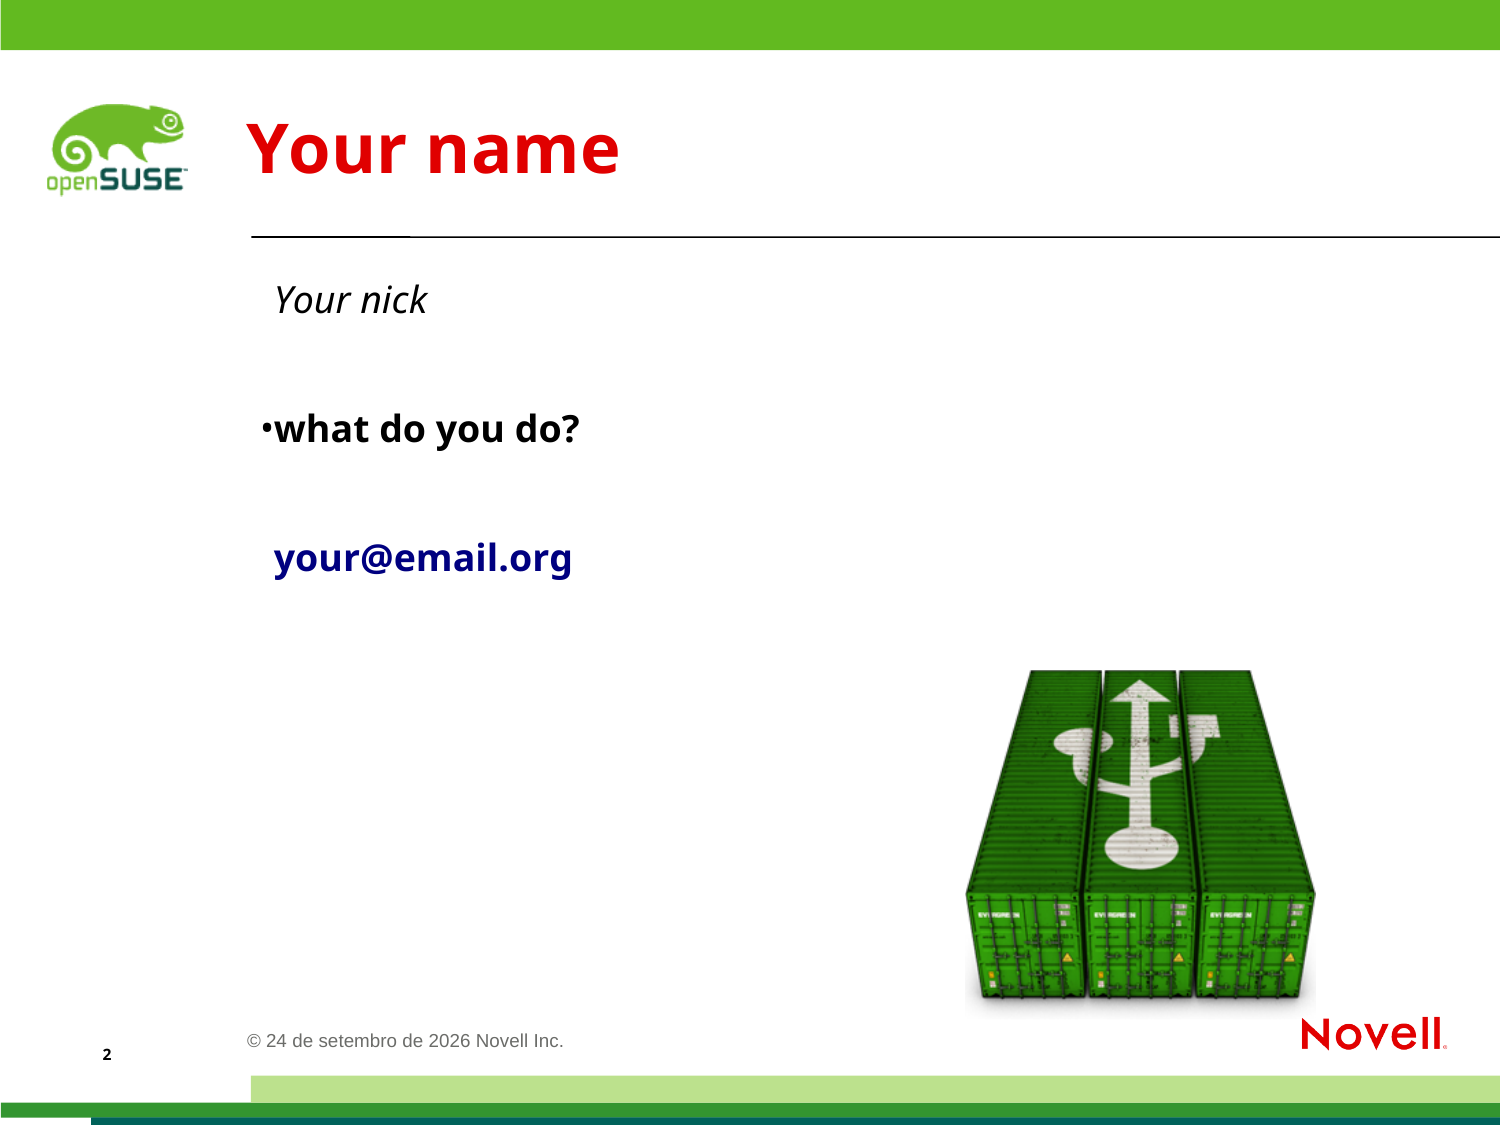

# Your name
Your nick
what do you do?
your@email.org